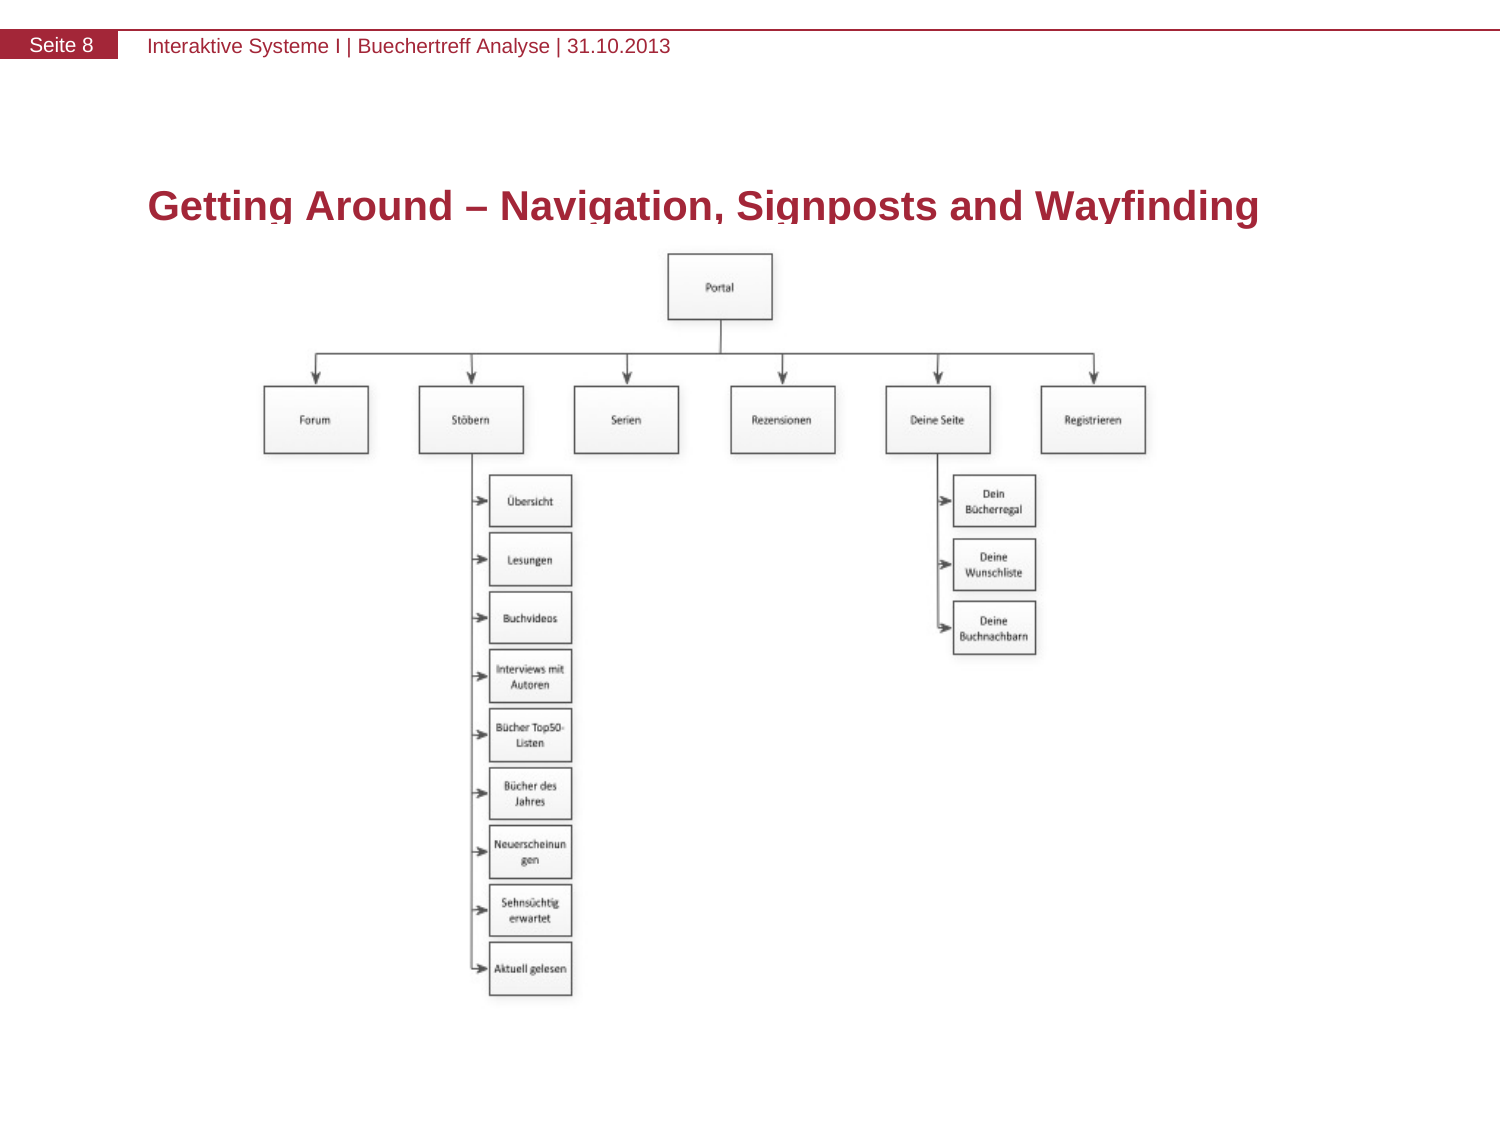

# Getting Around – Navigation, Signposts and Wayfinding